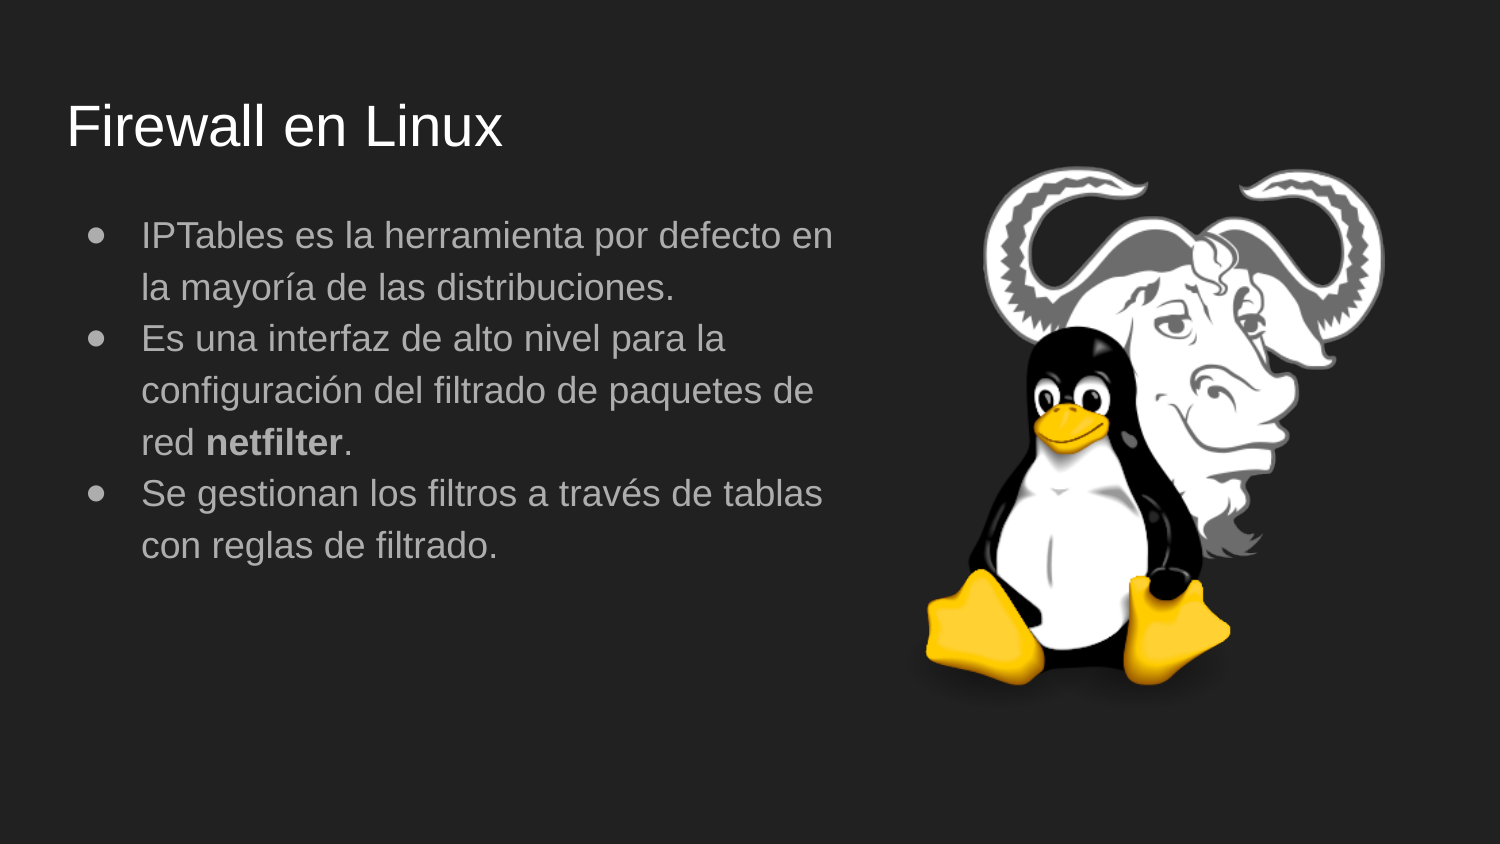

# Firewall en Linux
IPTables es la herramienta por defecto en la mayoría de las distribuciones.
Es una interfaz de alto nivel para la configuración del filtrado de paquetes de red netfilter.
Se gestionan los filtros a través de tablas con reglas de filtrado.